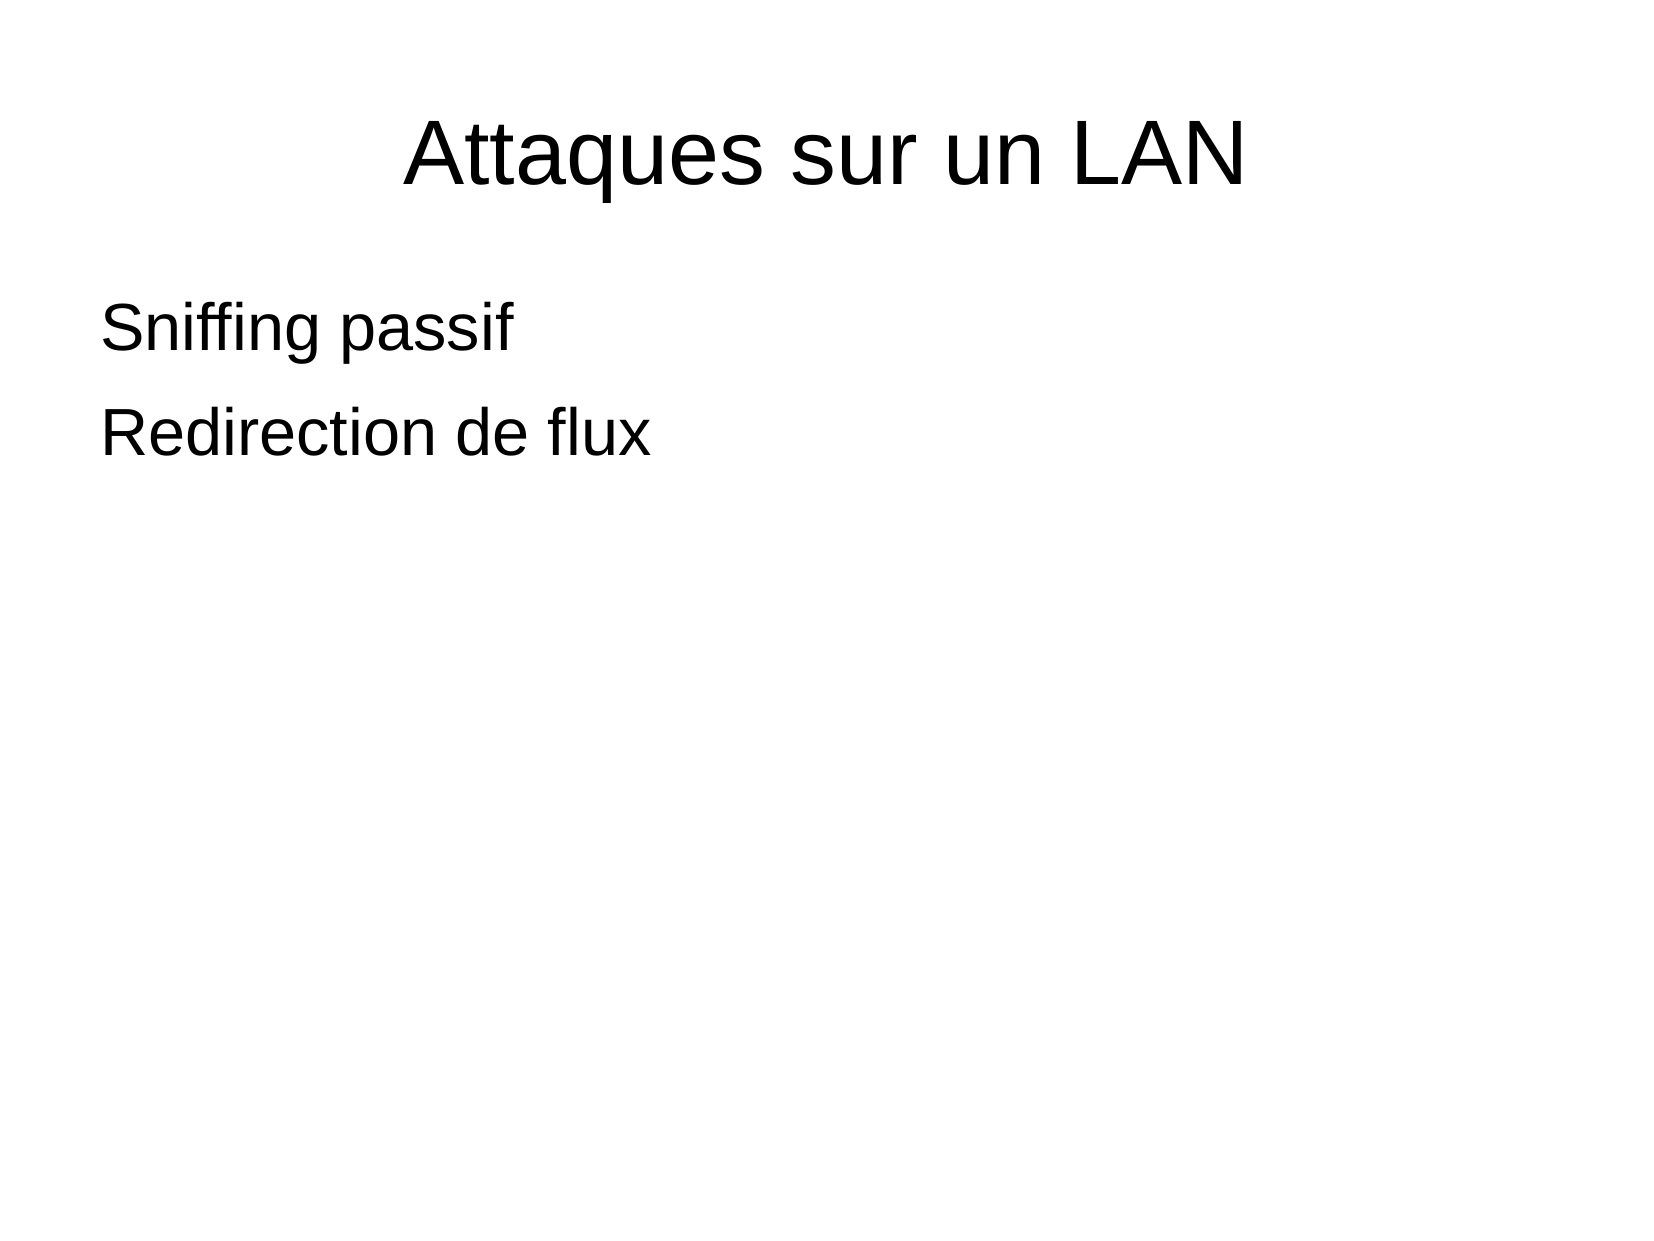

# Attaques sur un LAN
Sniffing passif
Redirection de flux